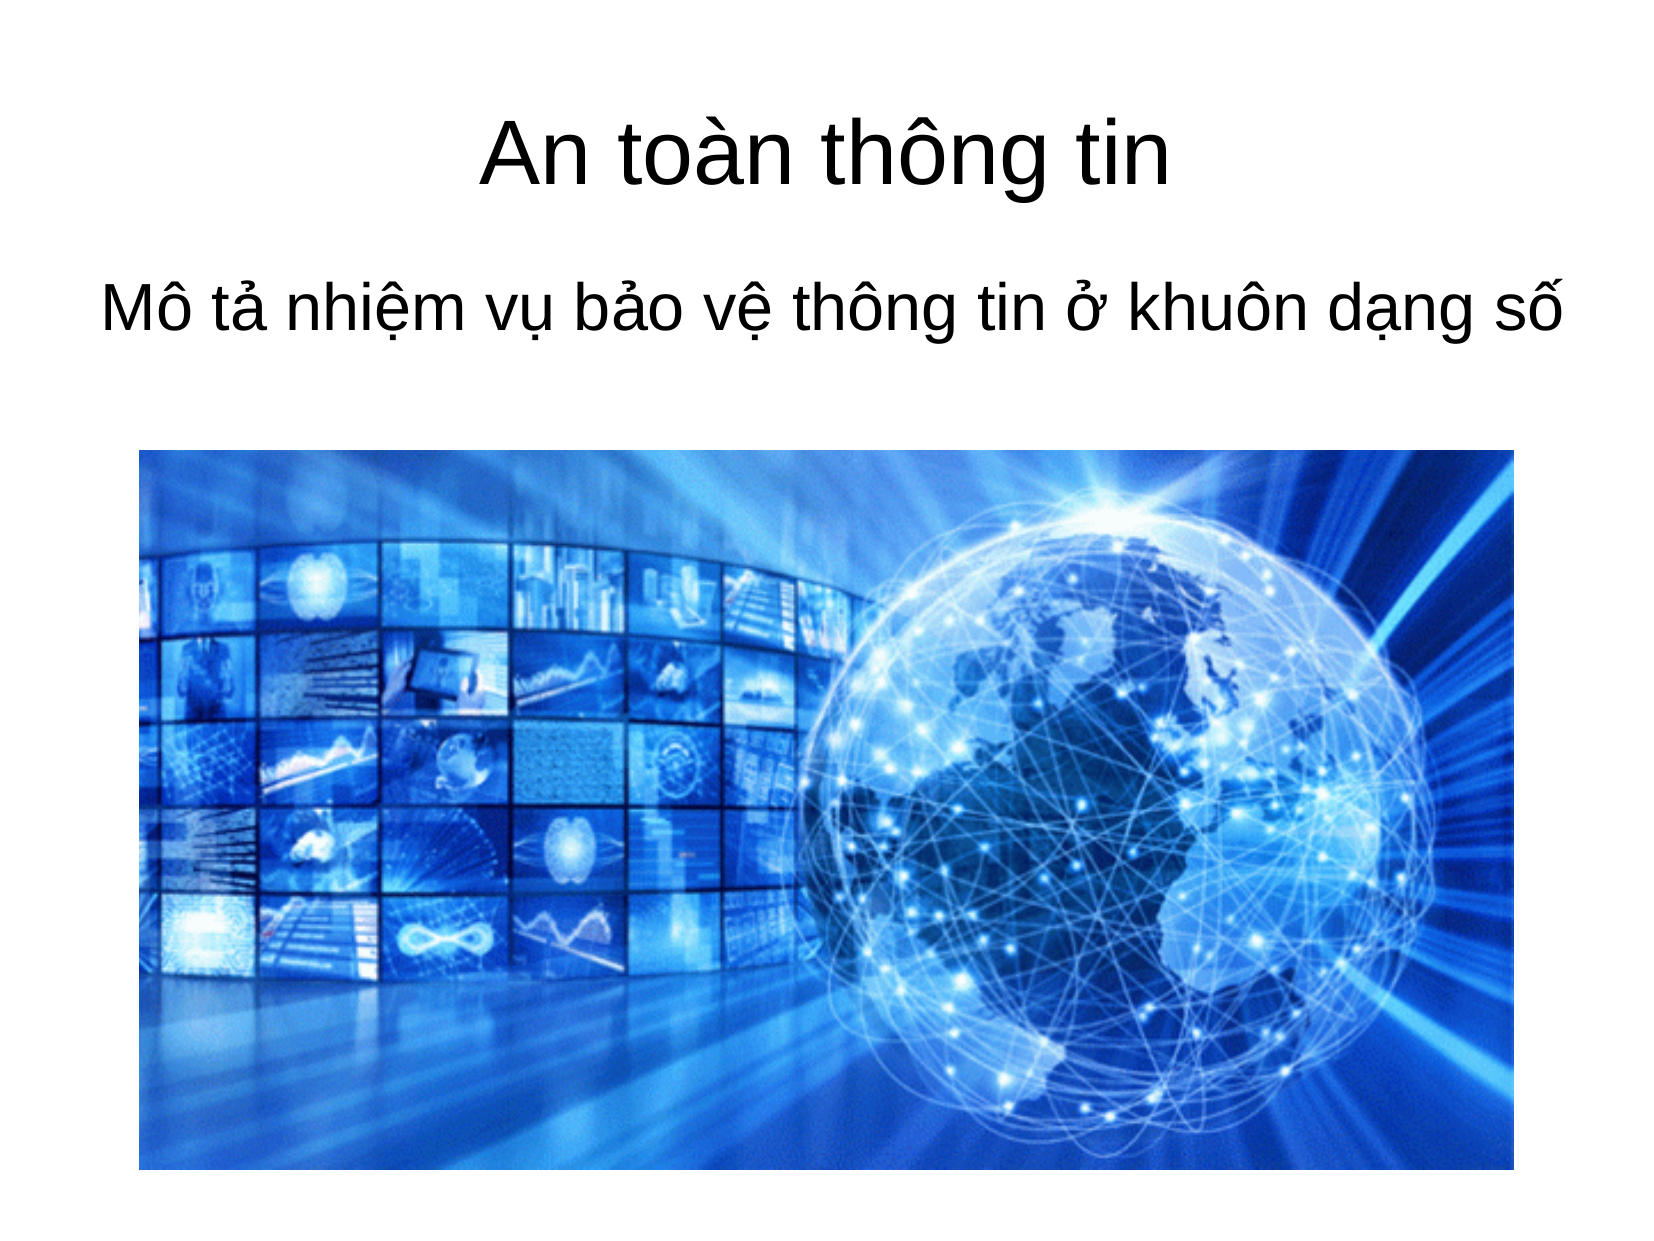

# An toàn thông tin
Mô tả nhiệm vụ bảo vệ thông tin ở khuôn dạng số